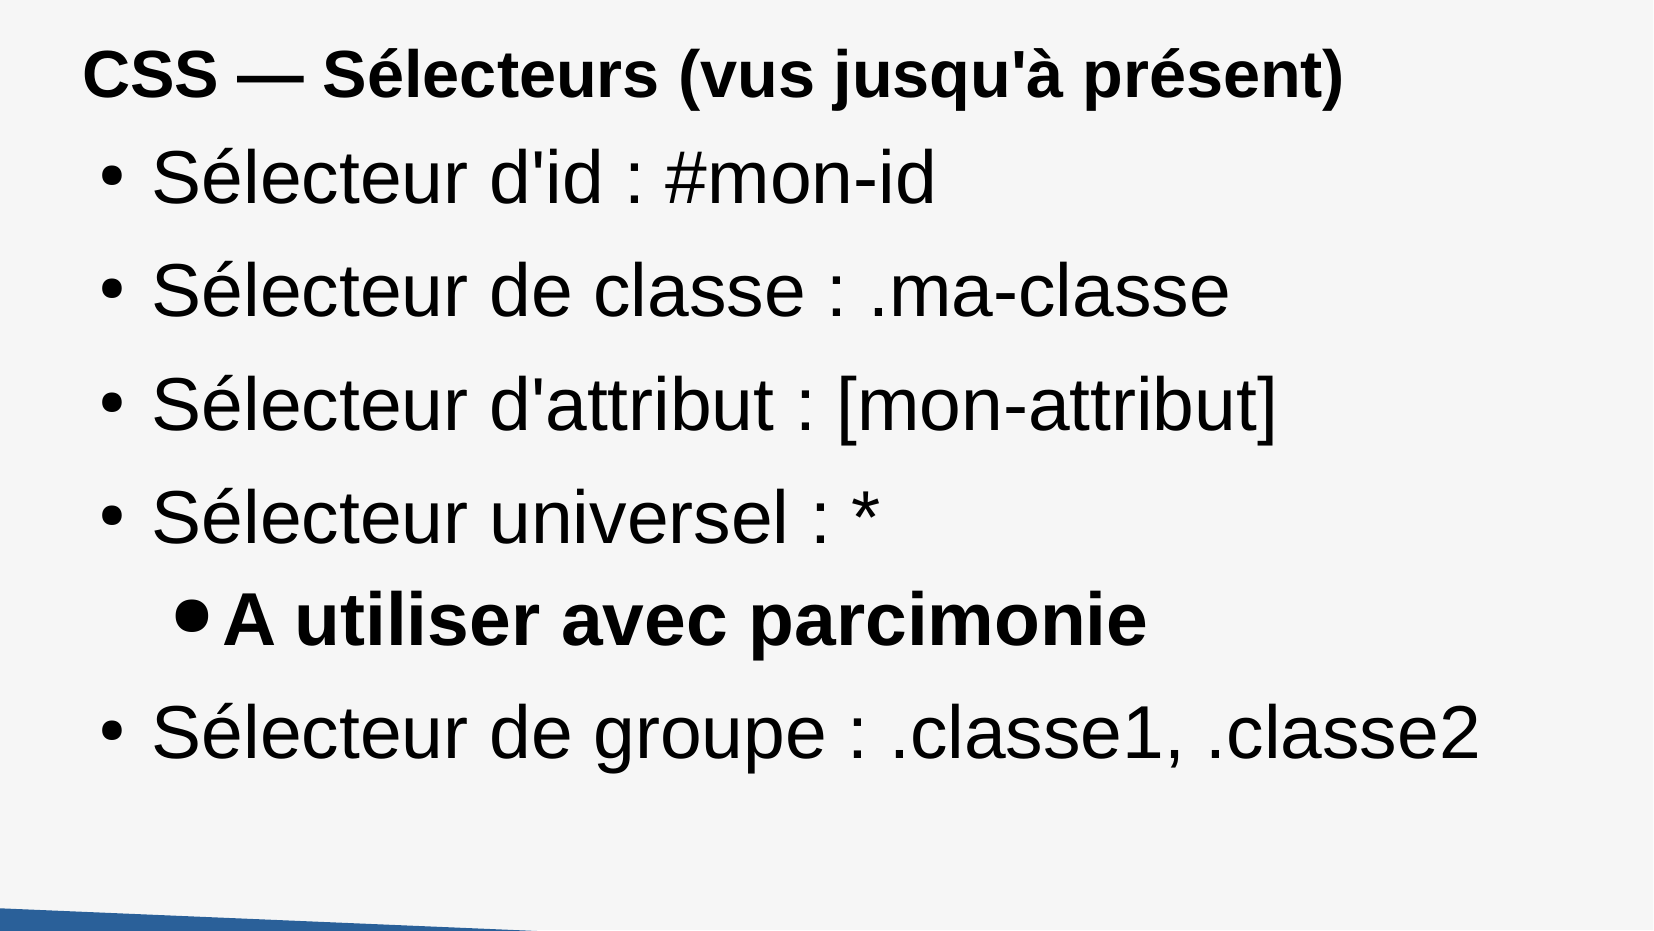

# CSS — Sélecteurs (vus jusqu'à présent)
Sélecteur d'id : #mon-id
Sélecteur de classe : .ma-classe
Sélecteur d'attribut : [mon-attribut]
Sélecteur universel : *
A utiliser avec parcimonie
Sélecteur de groupe : .classe1, .classe2